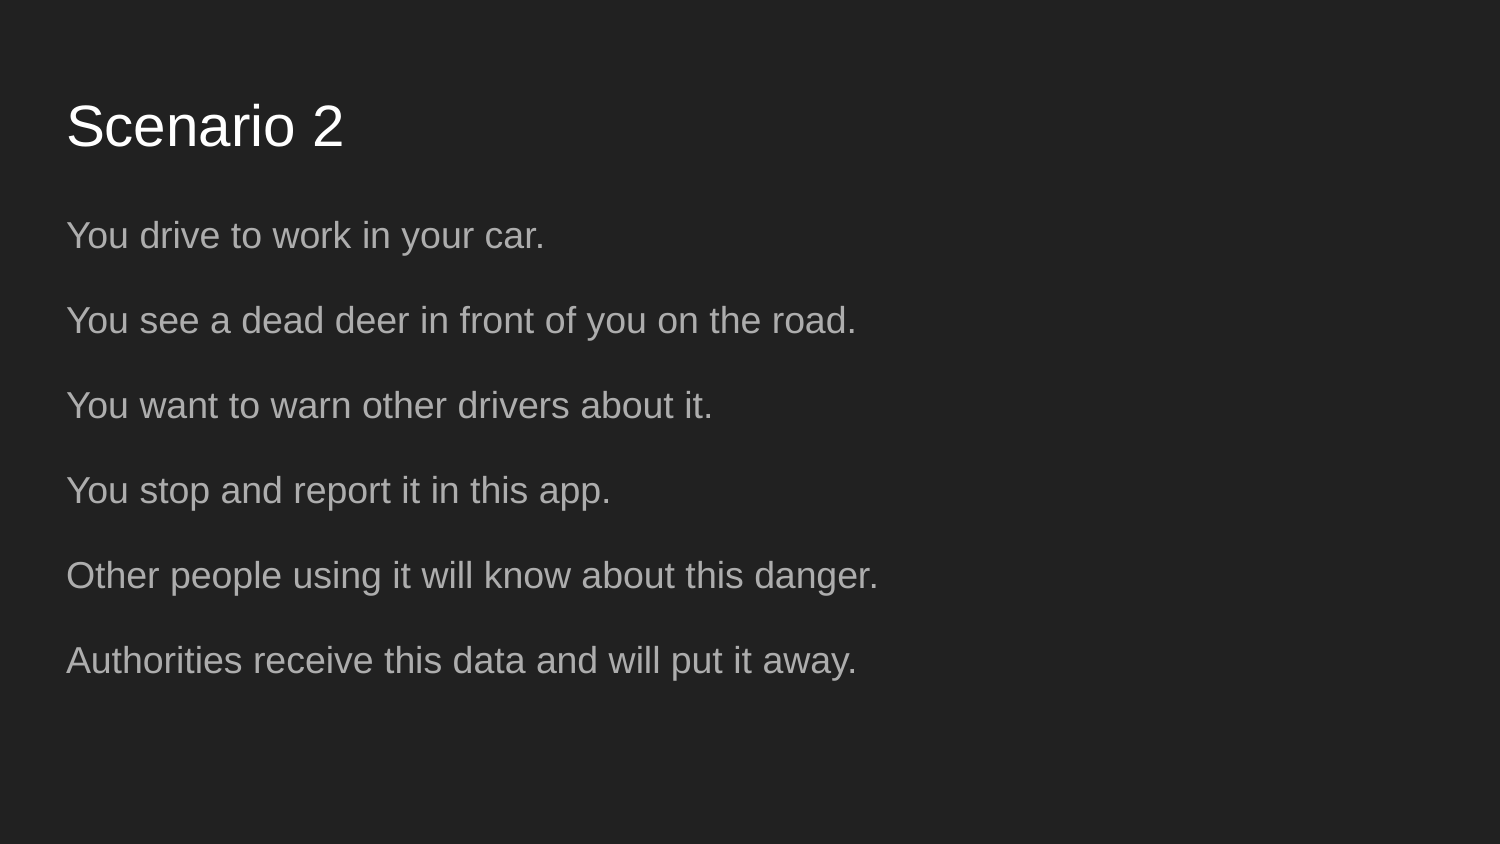

# Scenario 2
You drive to work in your car.
You see a dead deer in front of you on the road.
You want to warn other drivers about it.
You stop and report it in this app.
Other people using it will know about this danger.
Authorities receive this data and will put it away.